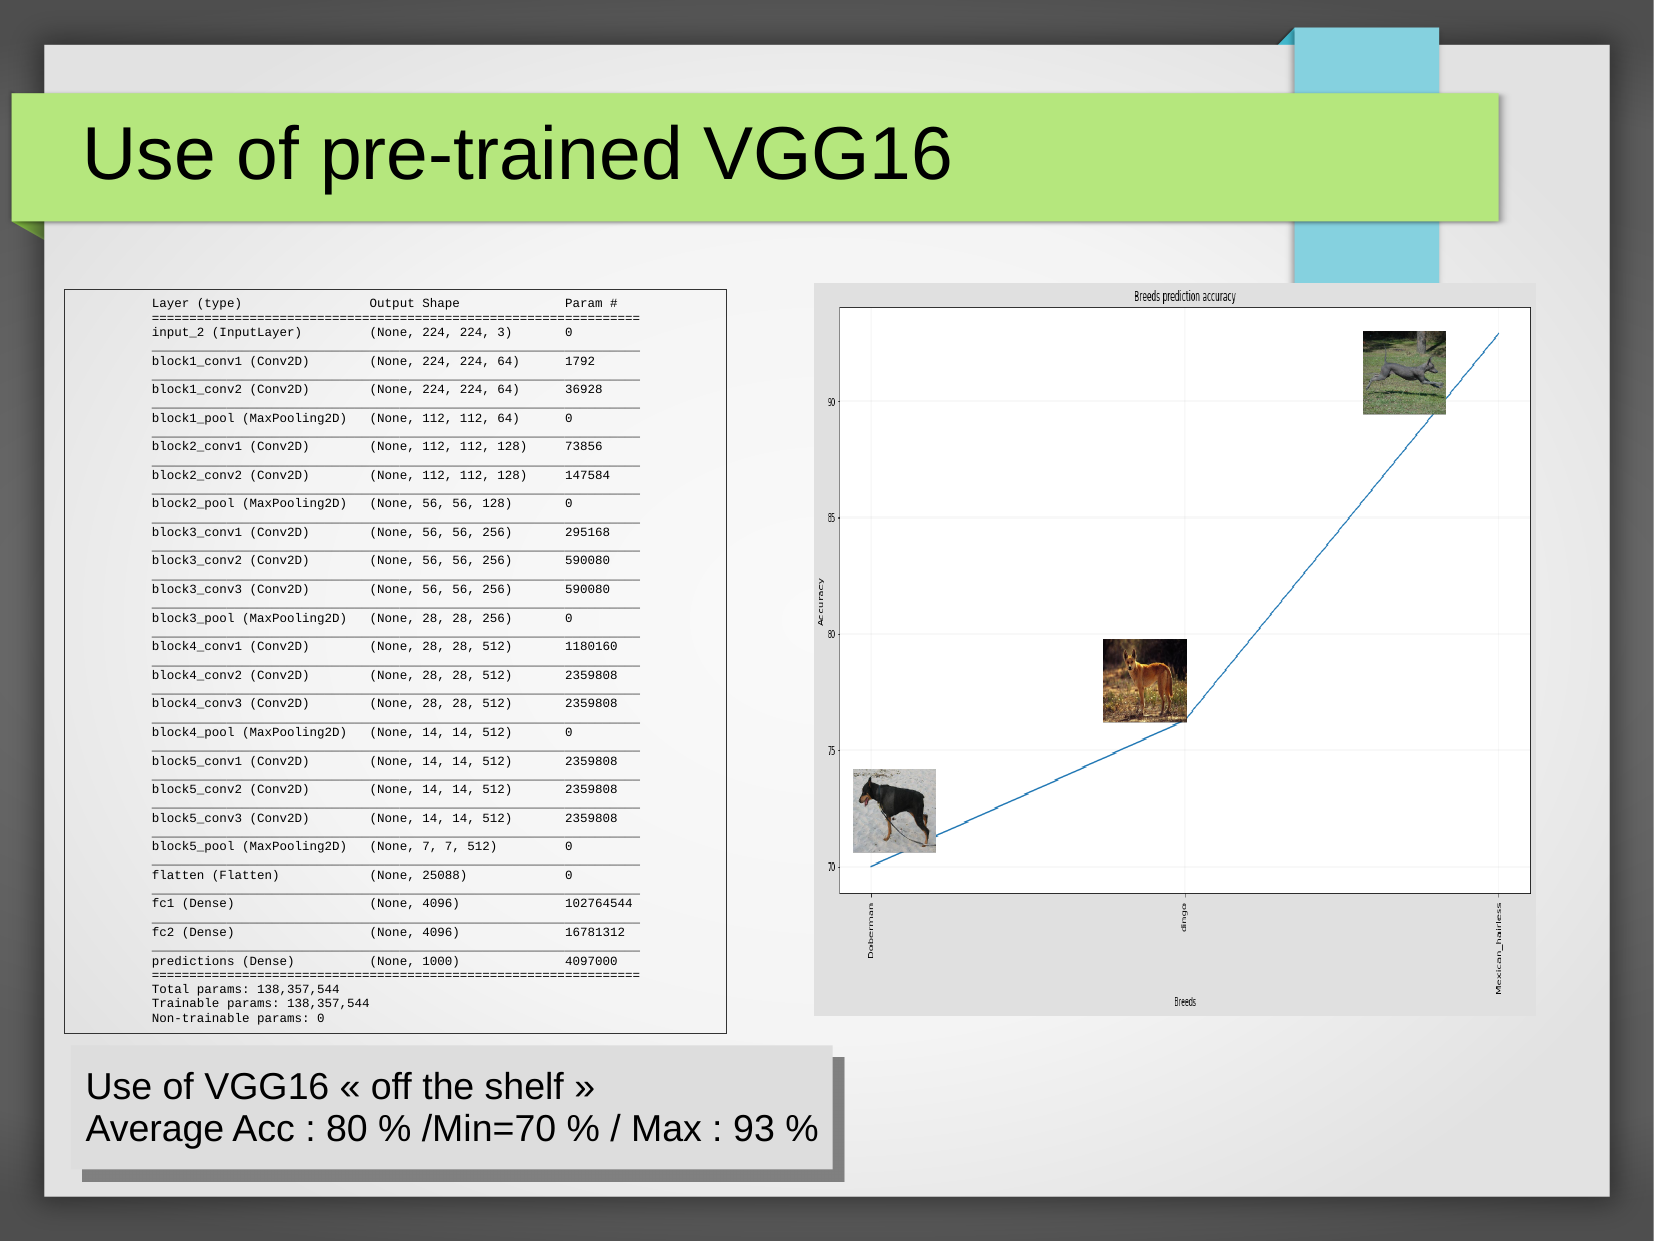

# Use of pre-trained VGG16
Layer (type) Output Shape Param #
=================================================================
input_2 (InputLayer) (None, 224, 224, 3) 0
_________________________________________________________________
block1_conv1 (Conv2D) (None, 224, 224, 64) 1792
_________________________________________________________________
block1_conv2 (Conv2D) (None, 224, 224, 64) 36928
_________________________________________________________________
block1_pool (MaxPooling2D) (None, 112, 112, 64) 0
_________________________________________________________________
block2_conv1 (Conv2D) (None, 112, 112, 128) 73856
_________________________________________________________________
block2_conv2 (Conv2D) (None, 112, 112, 128) 147584
_________________________________________________________________
block2_pool (MaxPooling2D) (None, 56, 56, 128) 0
_________________________________________________________________
block3_conv1 (Conv2D) (None, 56, 56, 256) 295168
_________________________________________________________________
block3_conv2 (Conv2D) (None, 56, 56, 256) 590080
_________________________________________________________________
block3_conv3 (Conv2D) (None, 56, 56, 256) 590080
_________________________________________________________________
block3_pool (MaxPooling2D) (None, 28, 28, 256) 0
_________________________________________________________________
block4_conv1 (Conv2D) (None, 28, 28, 512) 1180160
_________________________________________________________________
block4_conv2 (Conv2D) (None, 28, 28, 512) 2359808
_________________________________________________________________
block4_conv3 (Conv2D) (None, 28, 28, 512) 2359808
_________________________________________________________________
block4_pool (MaxPooling2D) (None, 14, 14, 512) 0
_________________________________________________________________
block5_conv1 (Conv2D) (None, 14, 14, 512) 2359808
_________________________________________________________________
block5_conv2 (Conv2D) (None, 14, 14, 512) 2359808
_________________________________________________________________
block5_conv3 (Conv2D) (None, 14, 14, 512) 2359808
_________________________________________________________________
block5_pool (MaxPooling2D) (None, 7, 7, 512) 0
_________________________________________________________________
flatten (Flatten) (None, 25088) 0
_________________________________________________________________
fc1 (Dense) (None, 4096) 102764544
_________________________________________________________________
fc2 (Dense) (None, 4096) 16781312
_________________________________________________________________
predictions (Dense) (None, 1000) 4097000
=================================================================
Total params: 138,357,544
Trainable params: 138,357,544
Non-trainable params: 0
Use of VGG16 « off the shelf »
Average Acc : 80 % /Min=70 % / Max : 93 %